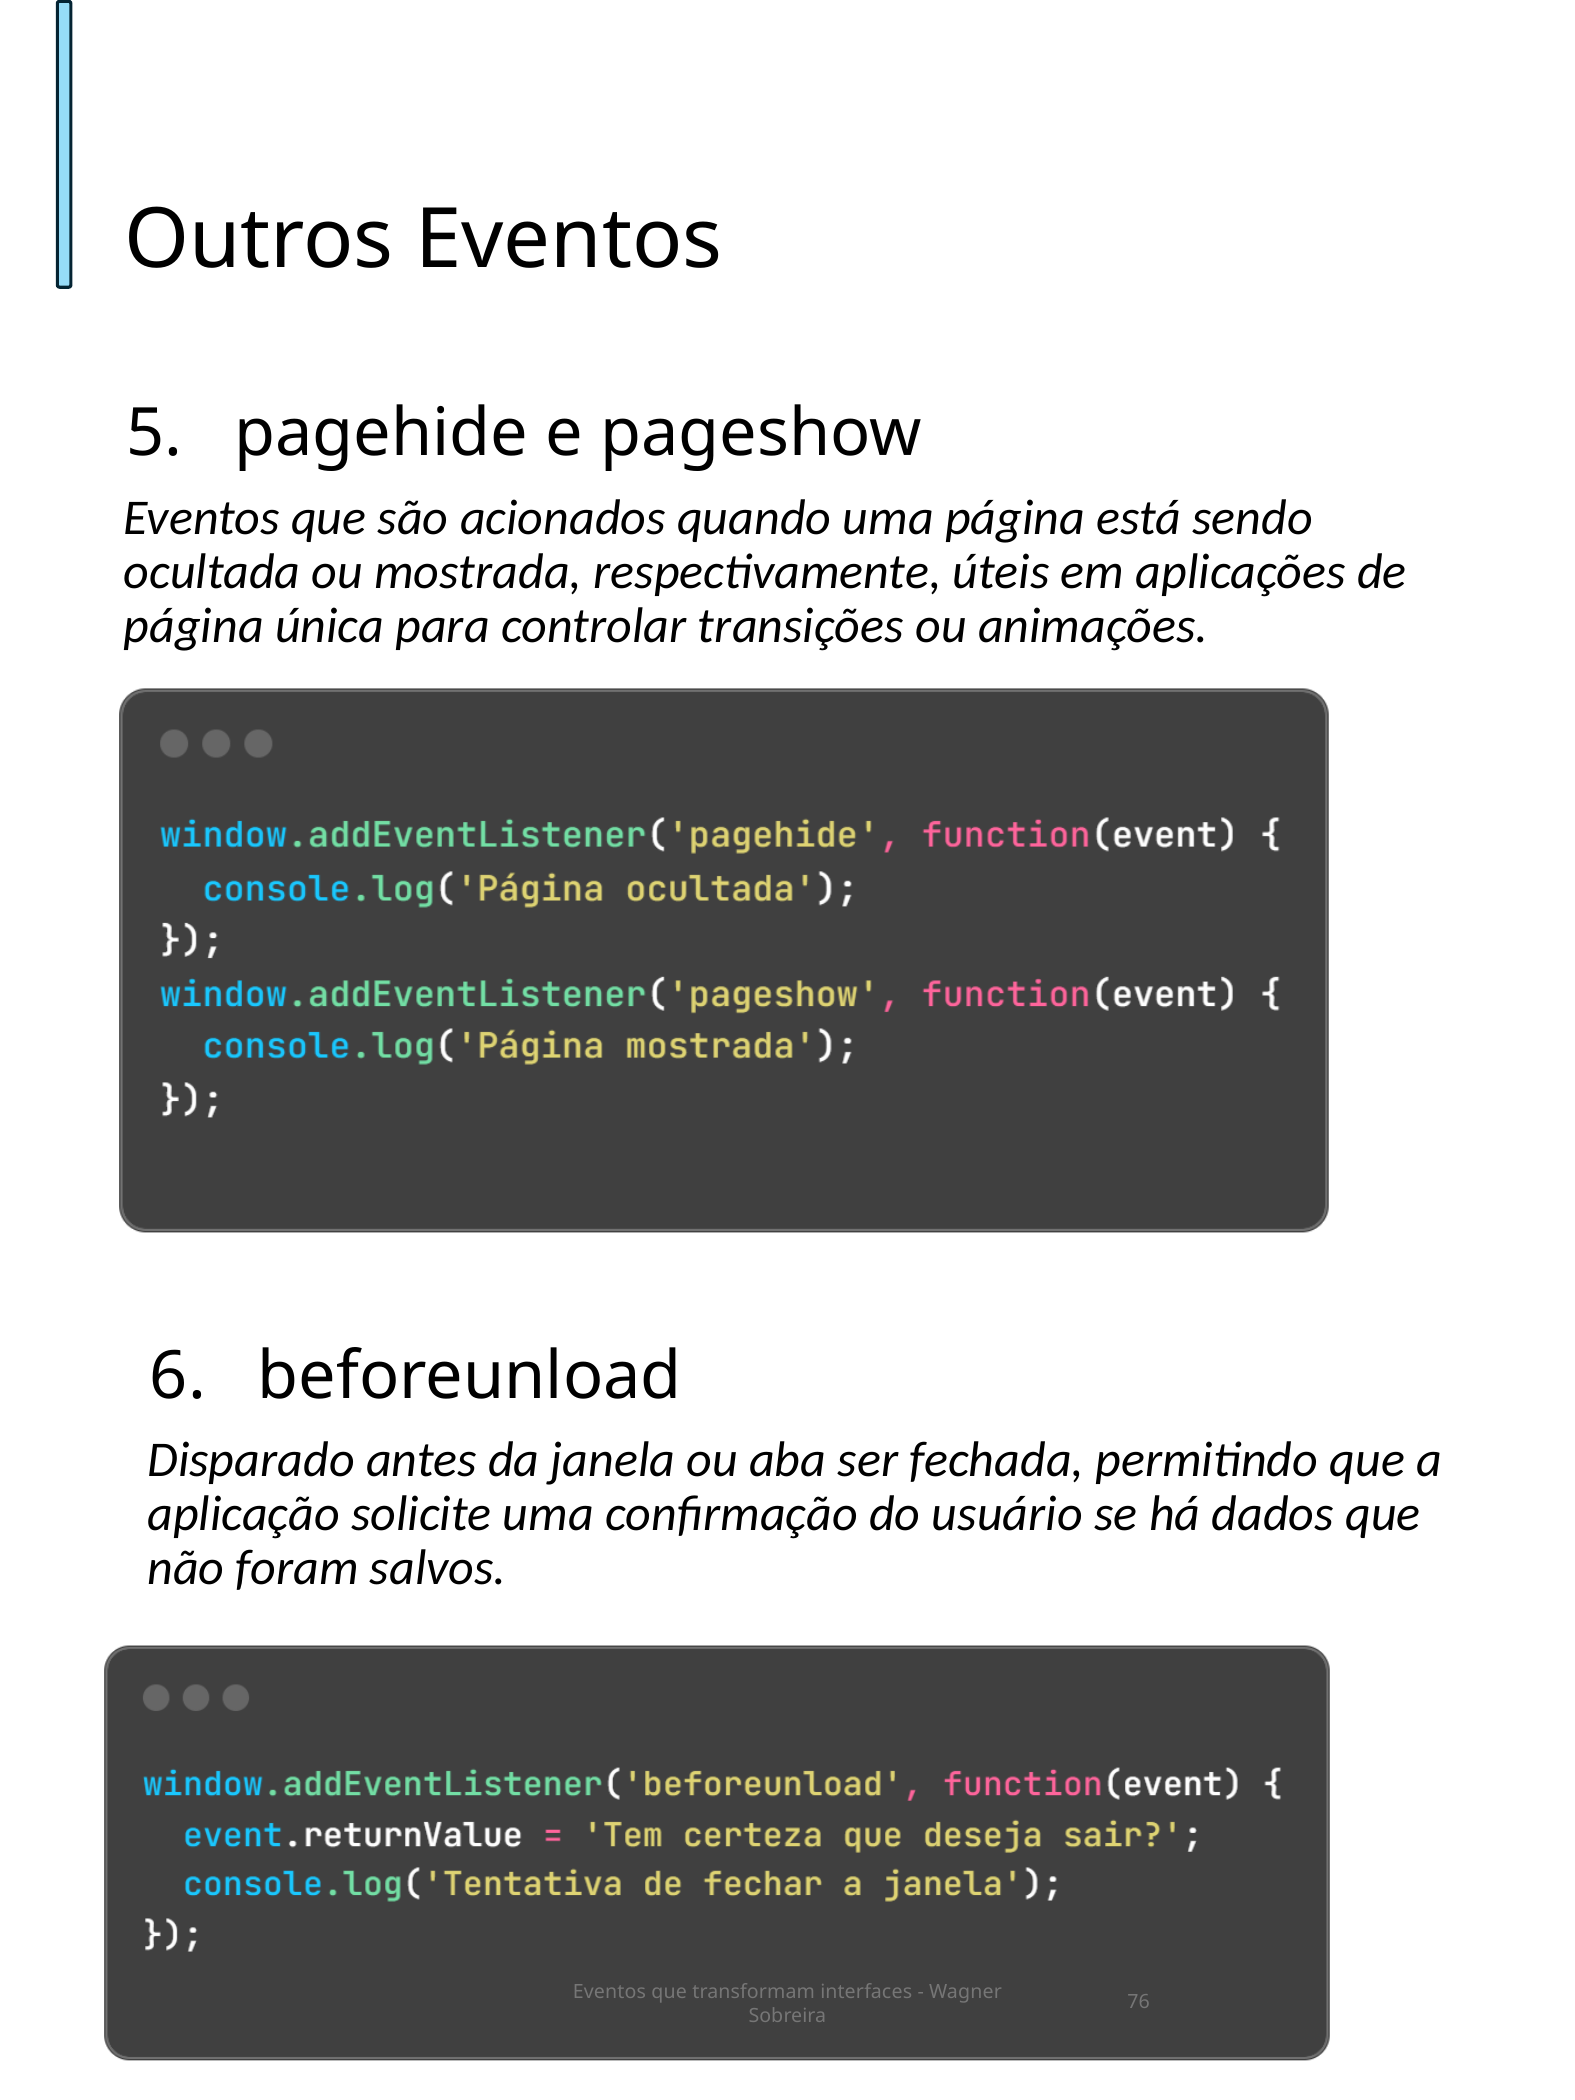

Outros Eventos
5.   pagehide e pageshow
Eventos que são acionados quando uma página está sendo ocultada ou mostrada, respectivamente, úteis em aplicações de página única para controlar transições ou animações.
6.   beforeunload
Disparado antes da janela ou aba ser fechada, permitindo que a aplicação solicite uma confirmação do usuário se há dados que não foram salvos.
Eventos que transformam interfaces - Wagner Sobreira